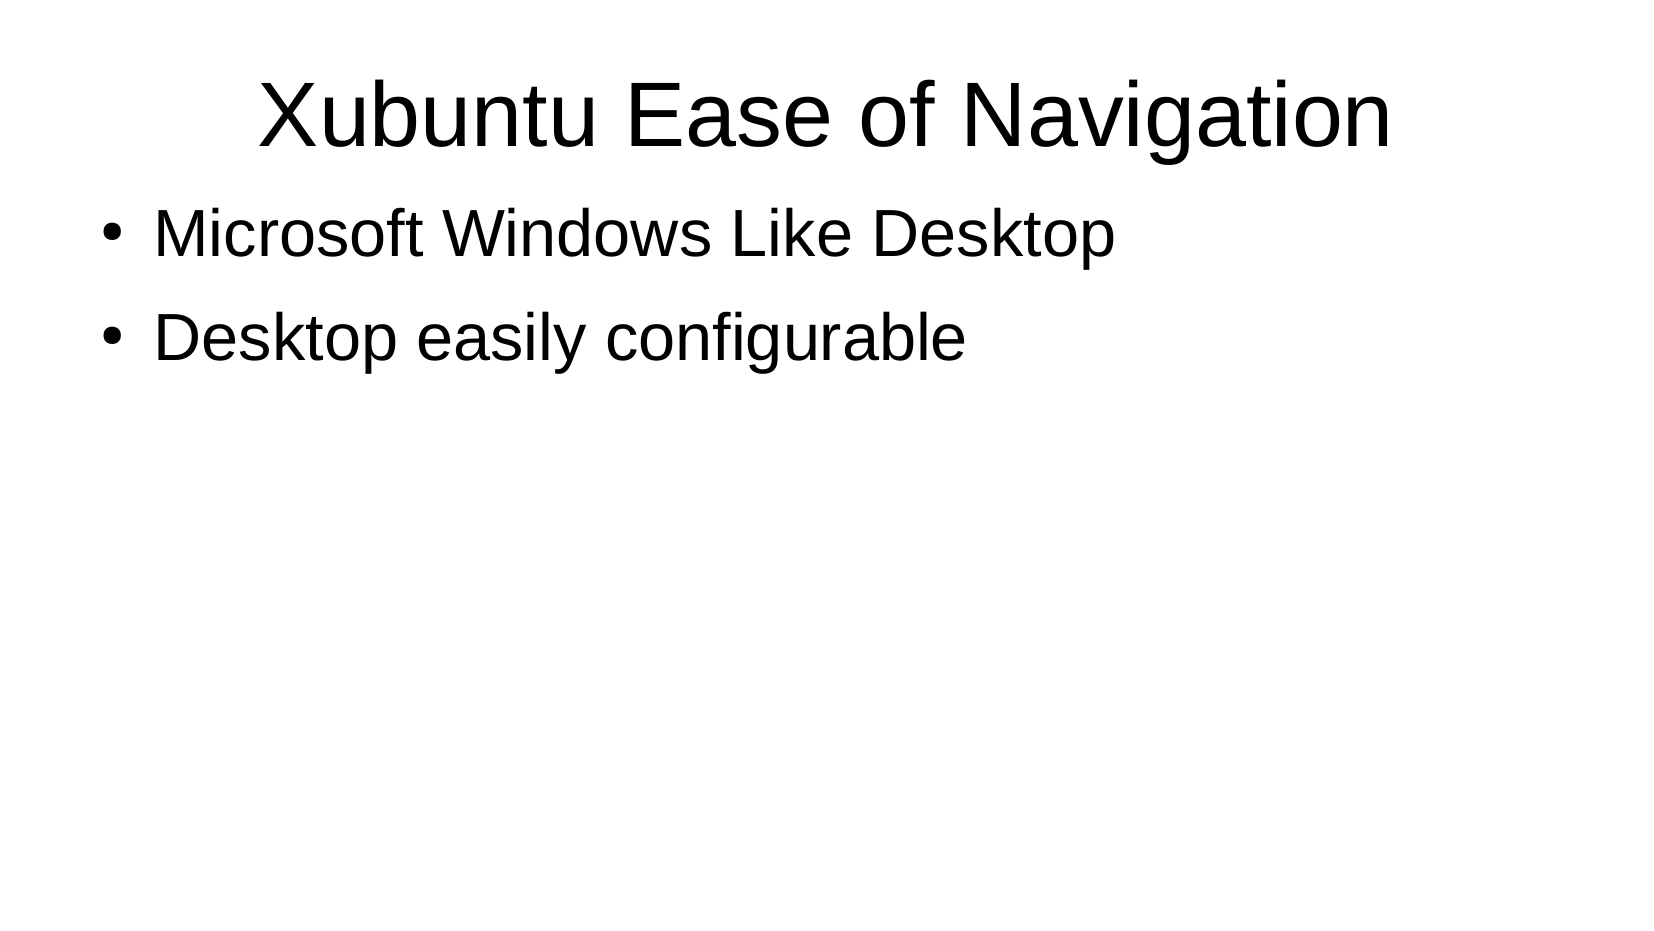

# Xubuntu Ease of Navigation
Microsoft Windows Like Desktop
Desktop easily configurable